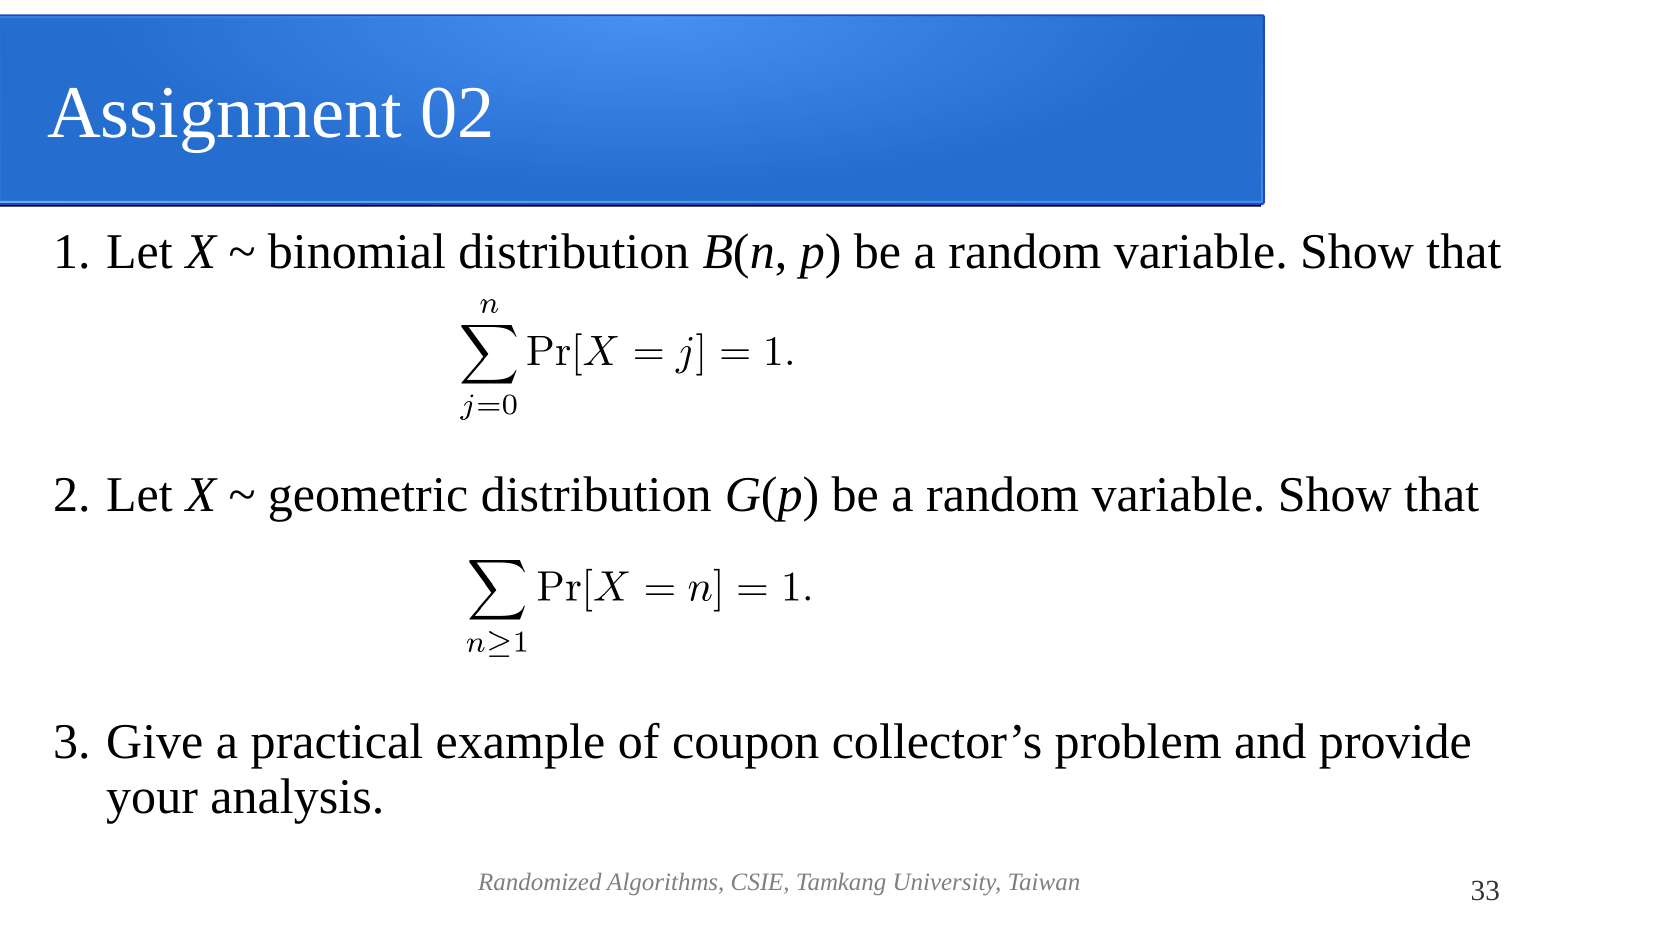

# Assignment 02
Let X ~ binomial distribution B(n, p) be a random variable. Show that
Let X ~ geometric distribution G(p) be a random variable. Show that
Give a practical example of coupon collector’s problem and provide your analysis.
Randomized Algorithms, CSIE, Tamkang University, Taiwan
33